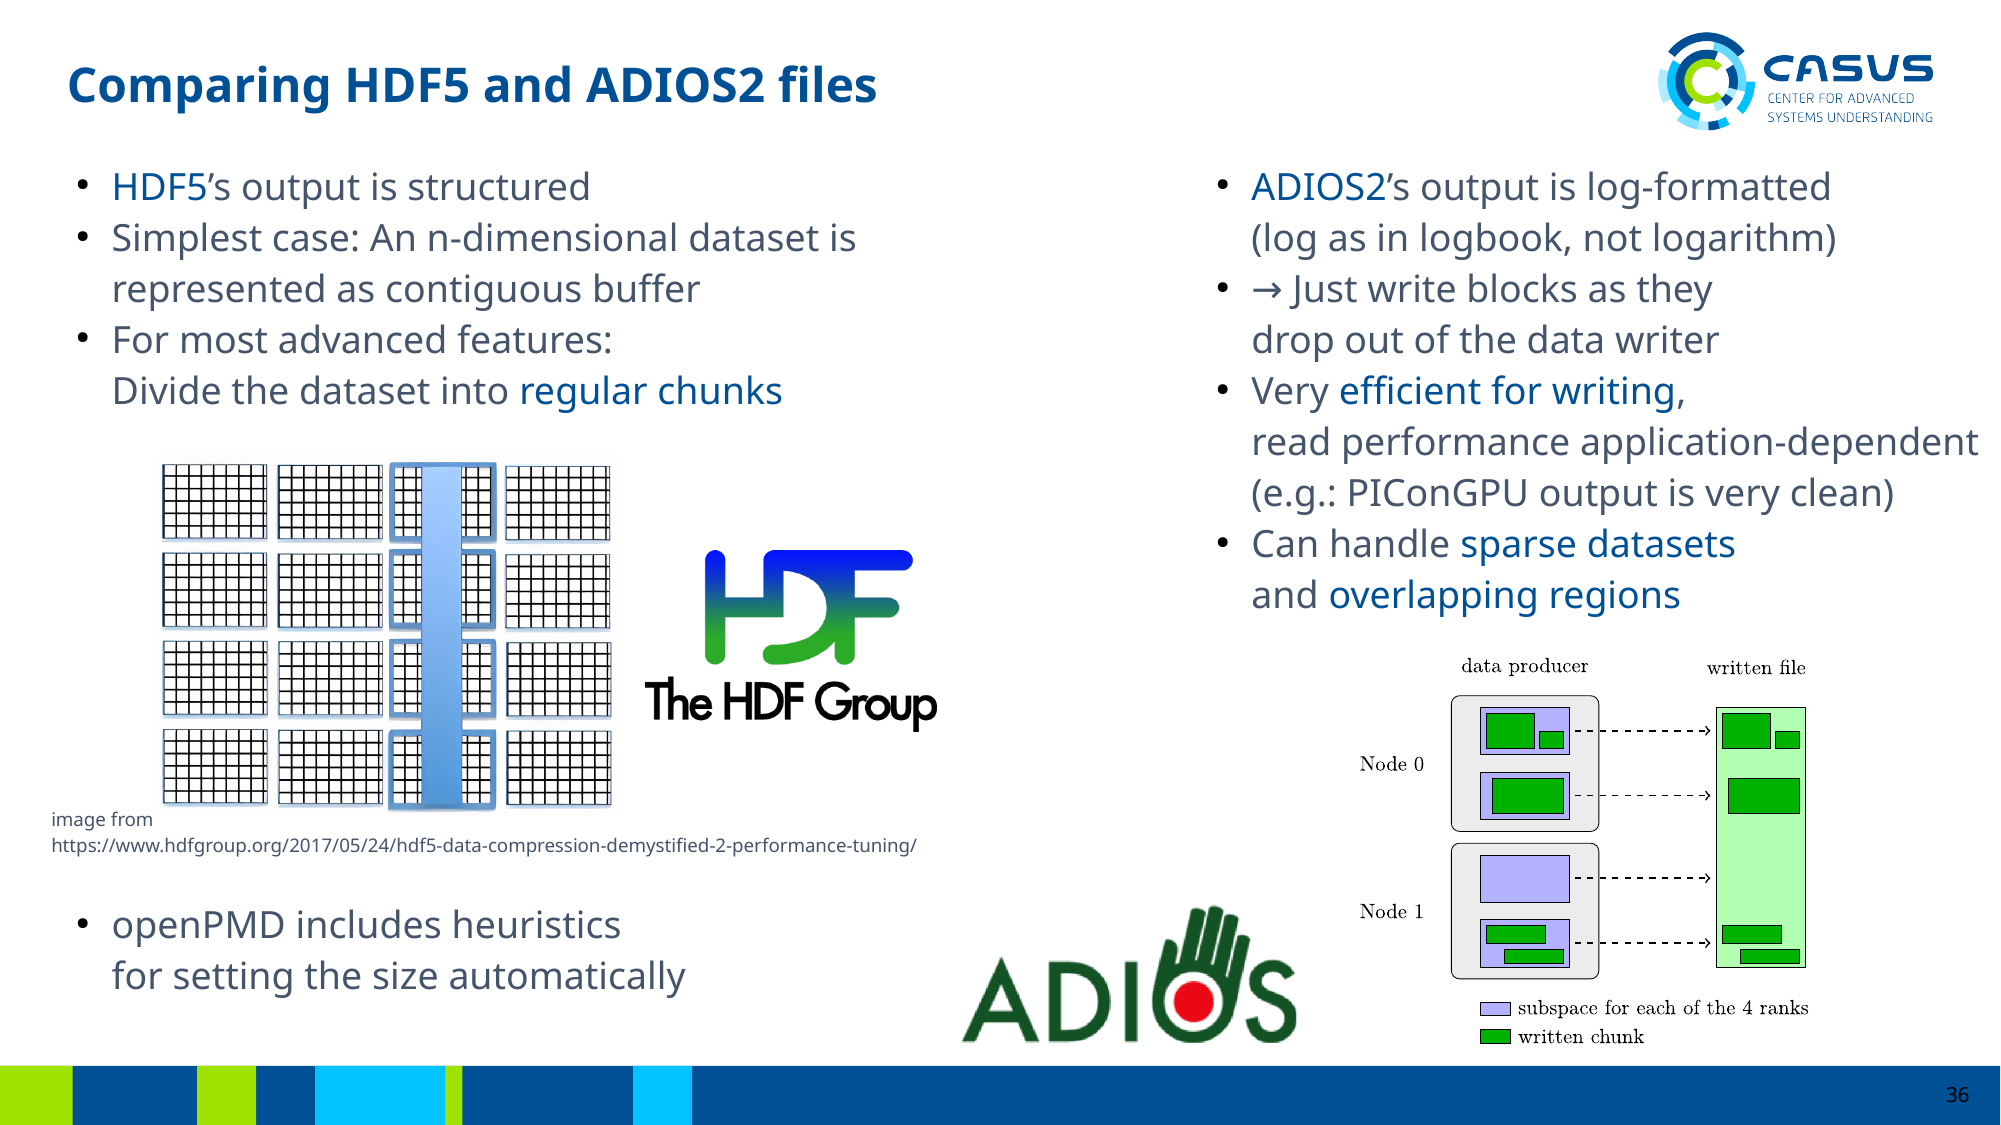

# Comparing HDF5 and ADIOS2 files
HDF5’s output is structured
Simplest case: An n-dimensional dataset is represented as contiguous buffer
For most advanced features:
Divide the dataset into regular chunks
ADIOS2’s output is log-formatted
(log as in logbook, not logarithm)
→ Just write blocks as they
drop out of the data writer
Very efficient for writing,
read performance application-dependent
(e.g.: PIConGPU output is very clean)
Can handle sparse datasets
and overlapping regions
image from
https://www.hdfgroup.org/2017/05/24/hdf5-data-compression-demystified-2-performance-tuning/
openPMD includes heuristics
for setting the size automatically
36